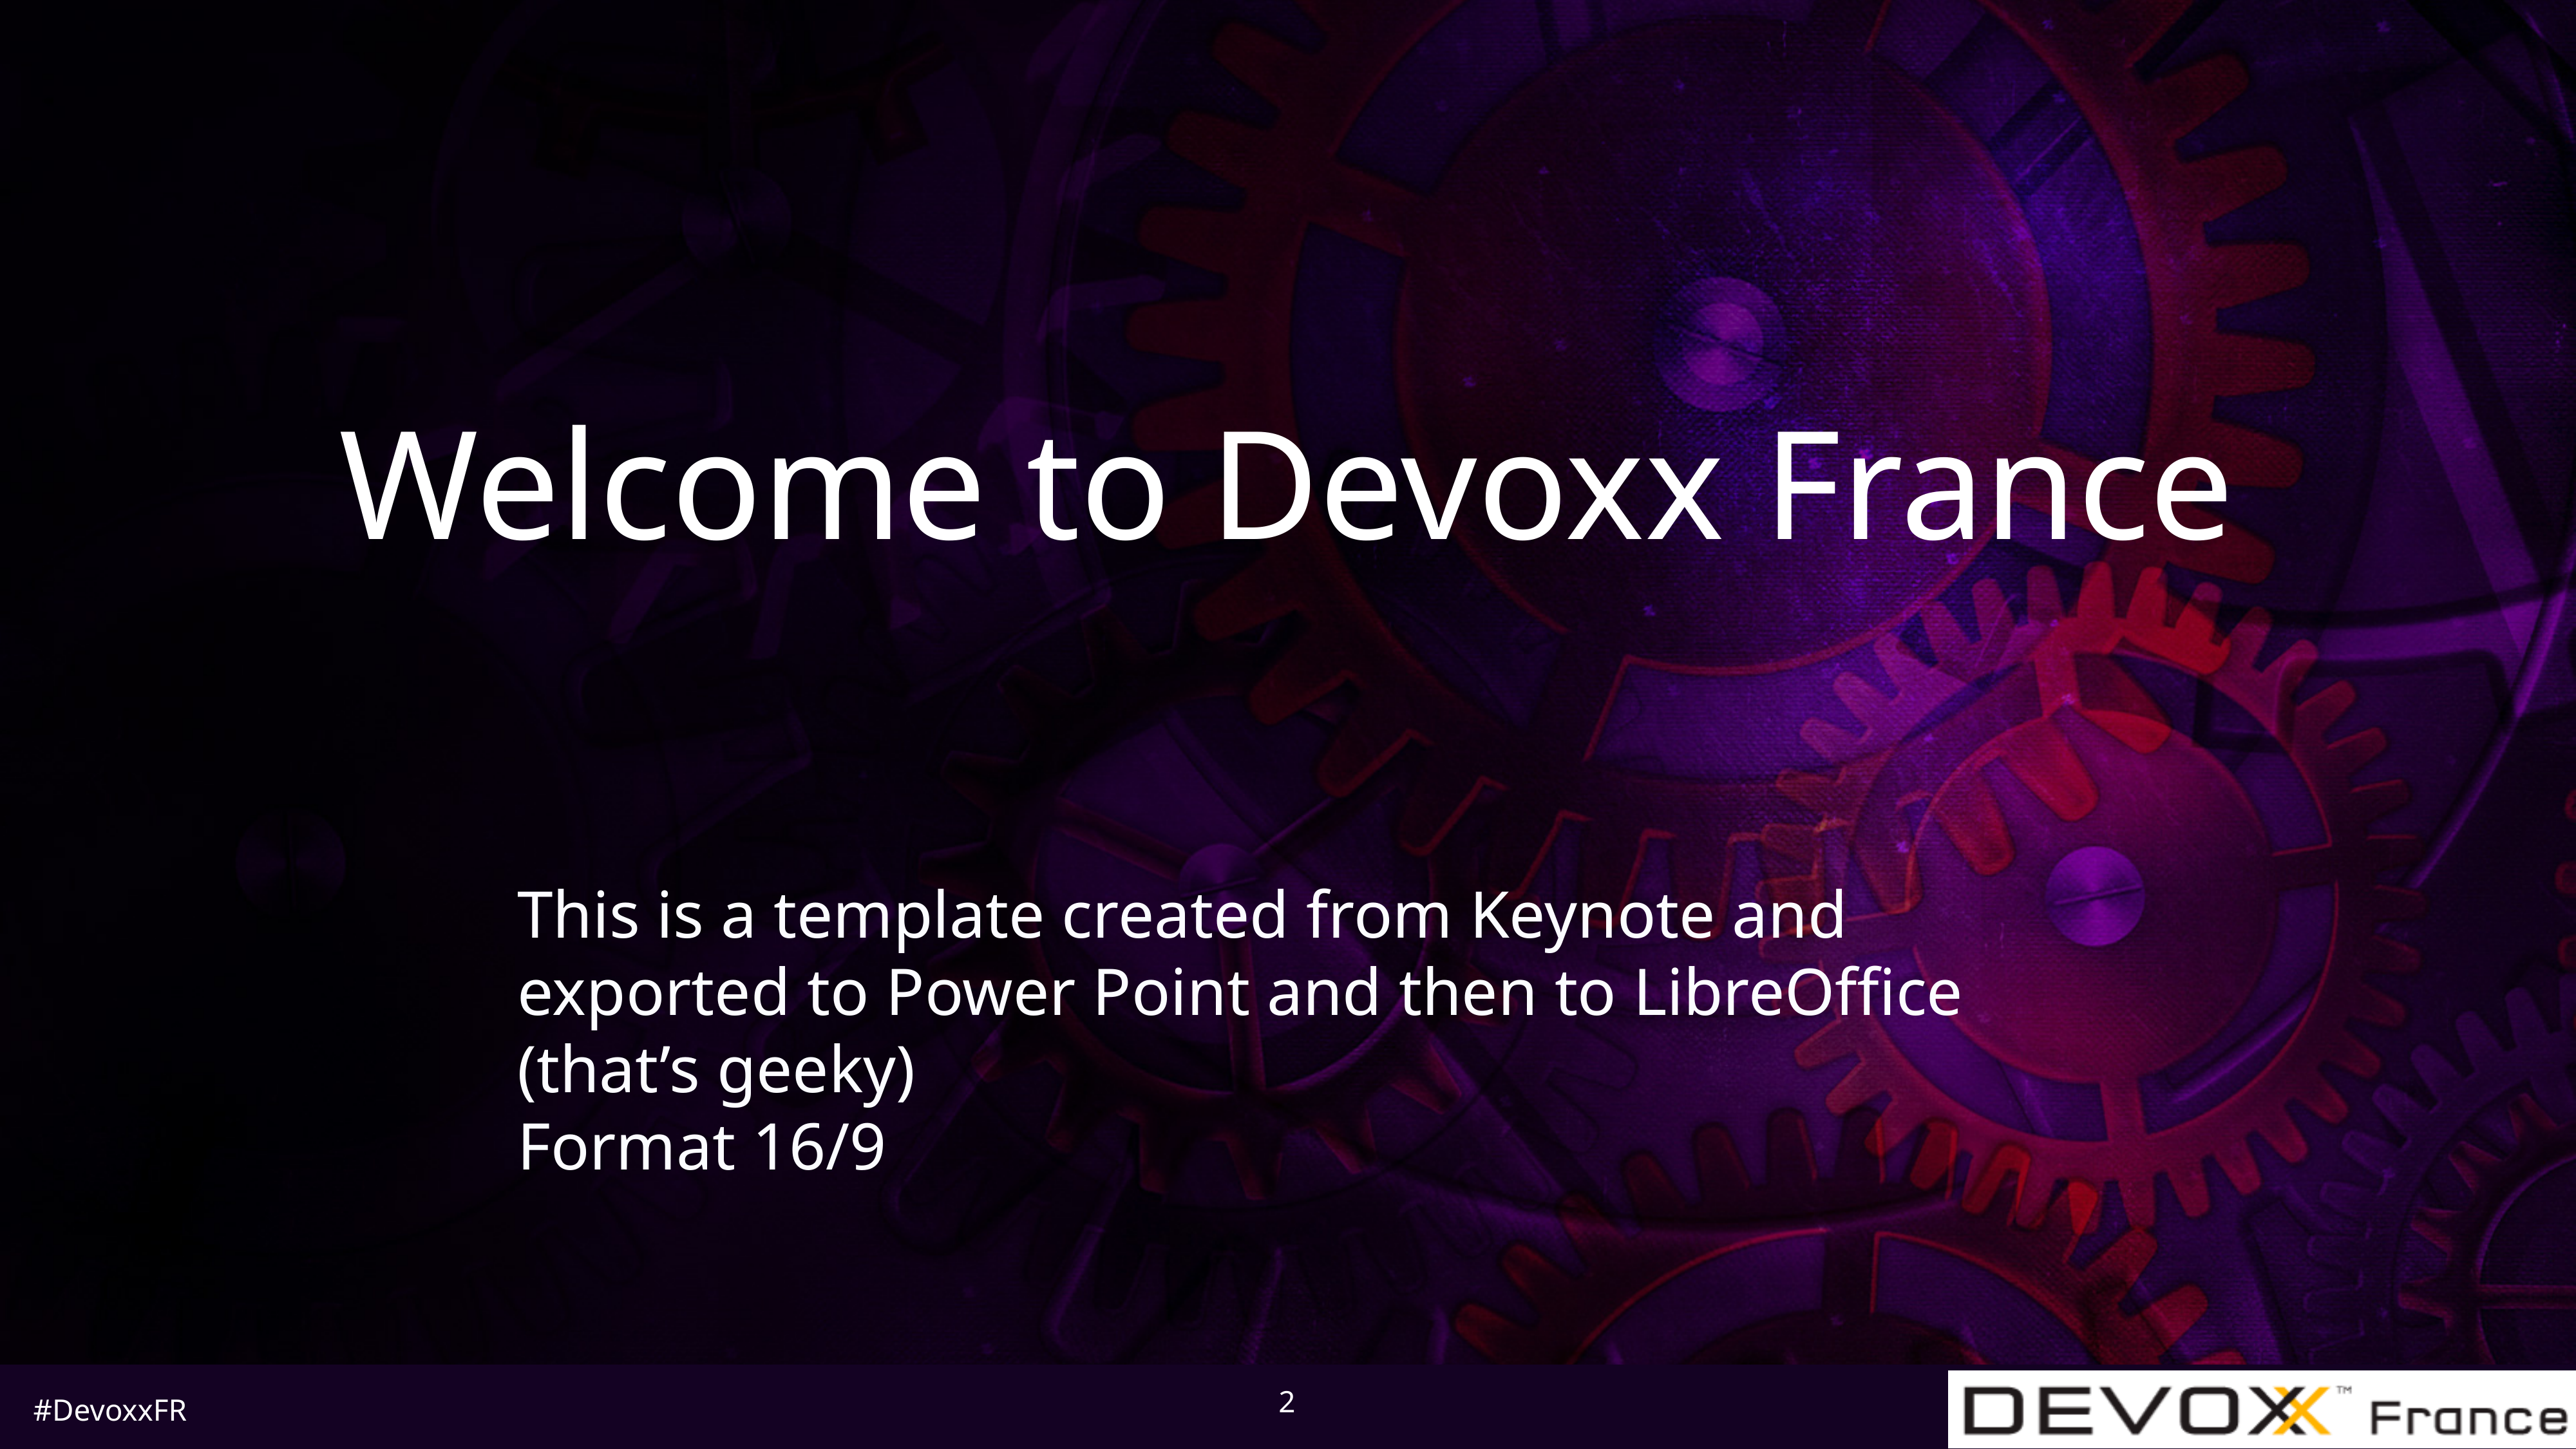

Welcome to Devoxx France
# This is a template created from Keynote and exported to Power Point and then to LibreOffice (that’s geeky)
Format 16/9